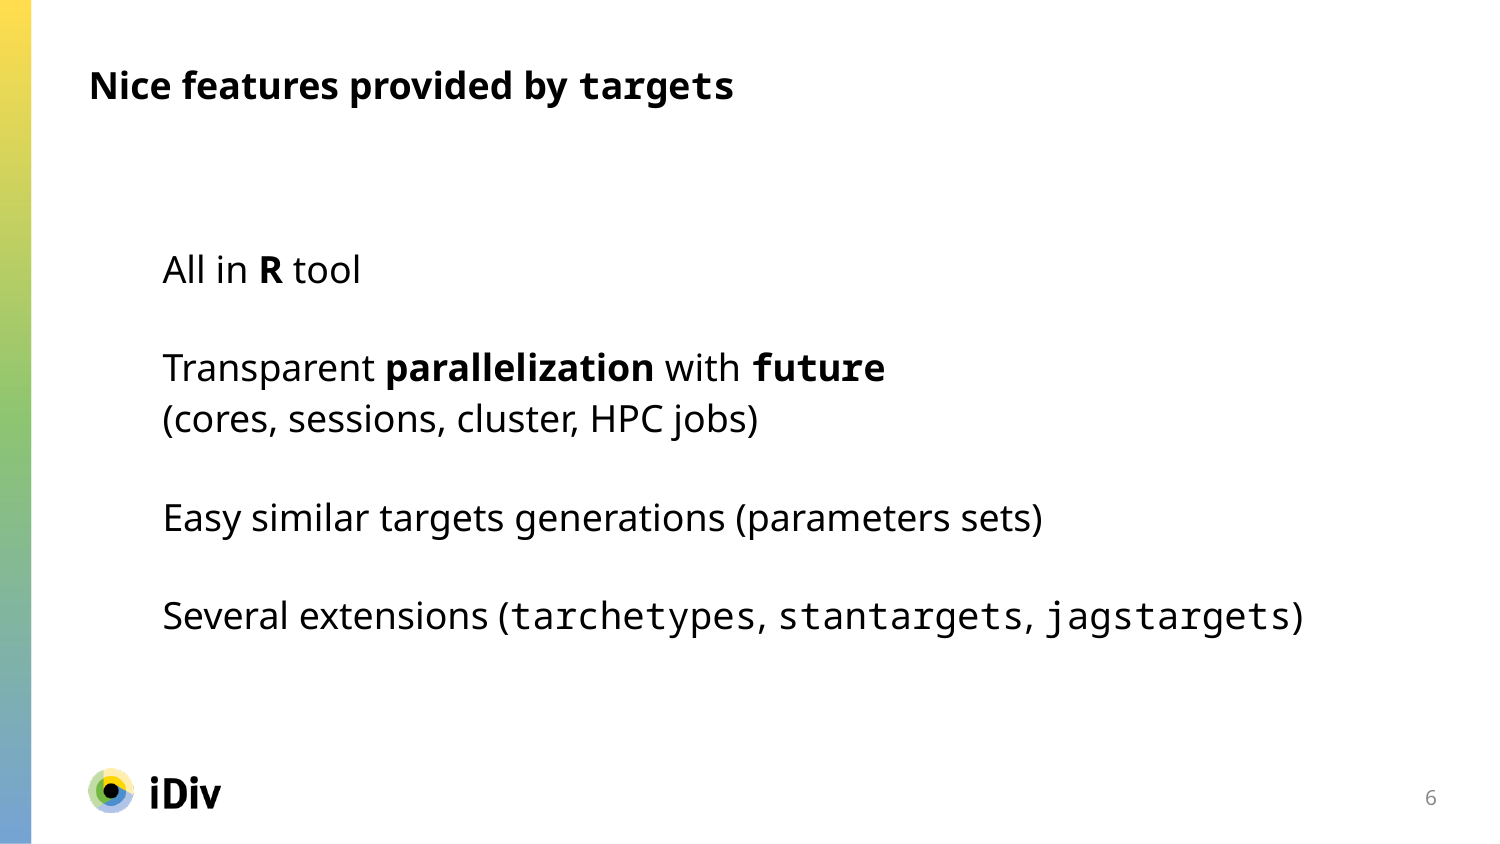

# Nice features provided by targets
All in R tool
Transparent parallelization with future
(cores, sessions, cluster, HPC jobs)
Easy similar targets generations (parameters sets)
Several extensions (tarchetypes, stantargets, jagstargets)